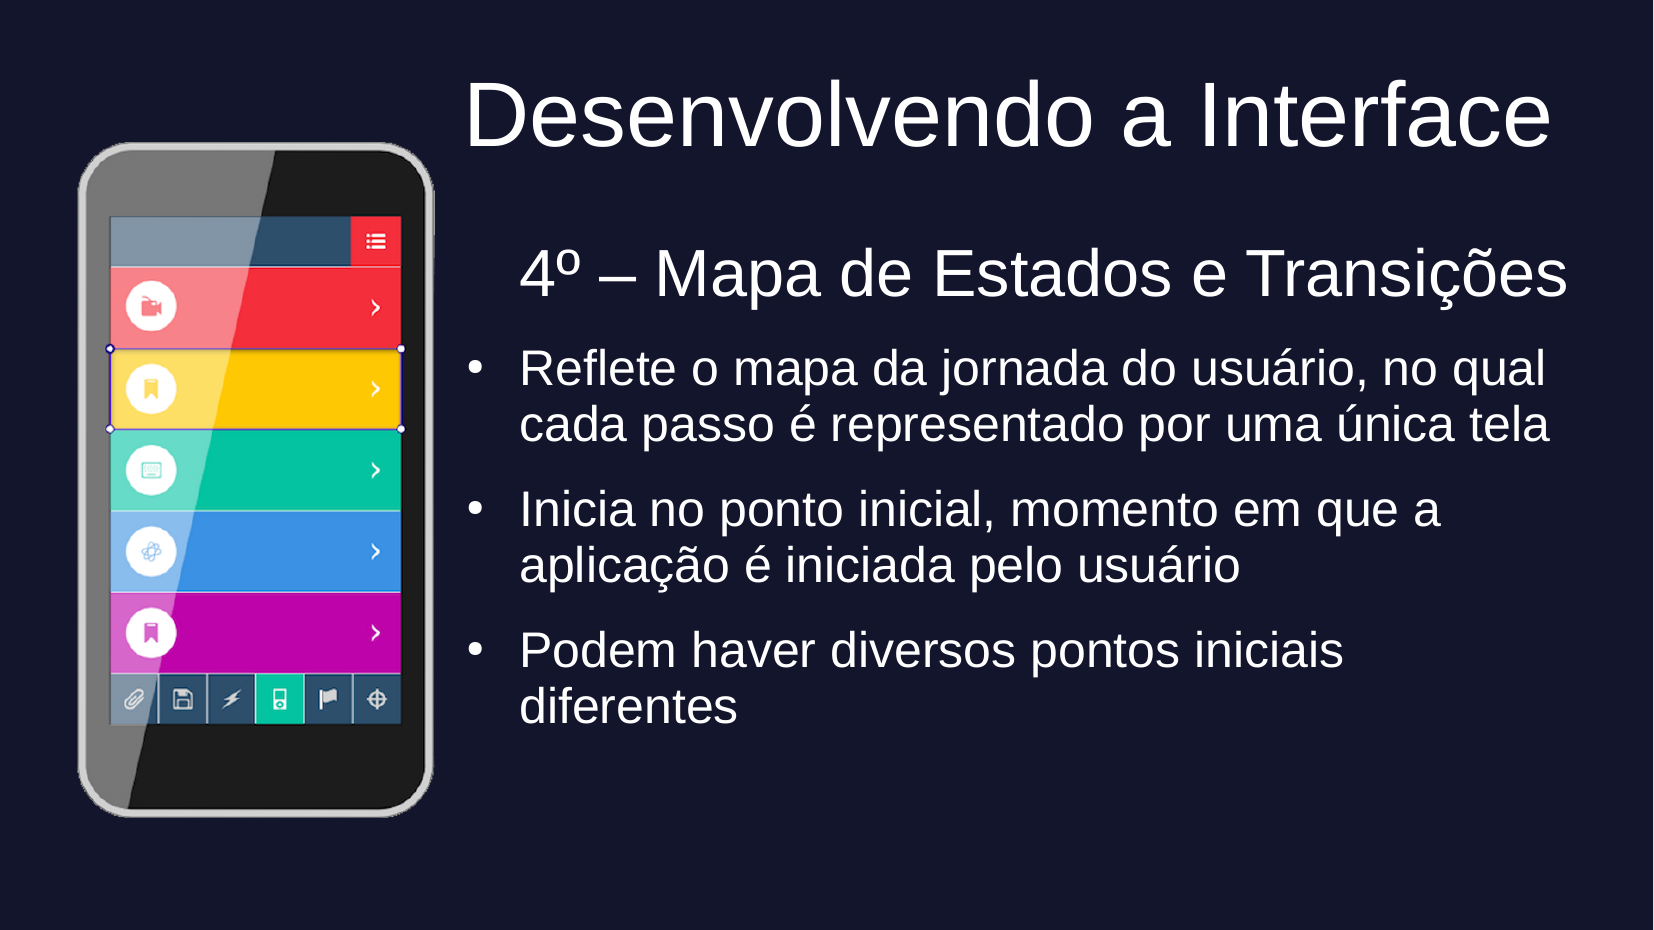

# Desenvolvendo a Interface
4º – Mapa de Estados e Transições
Reflete o mapa da jornada do usuário, no qual cada passo é representado por uma única tela
Inicia no ponto inicial, momento em que a aplicação é iniciada pelo usuário
Podem haver diversos pontos iniciais diferentes